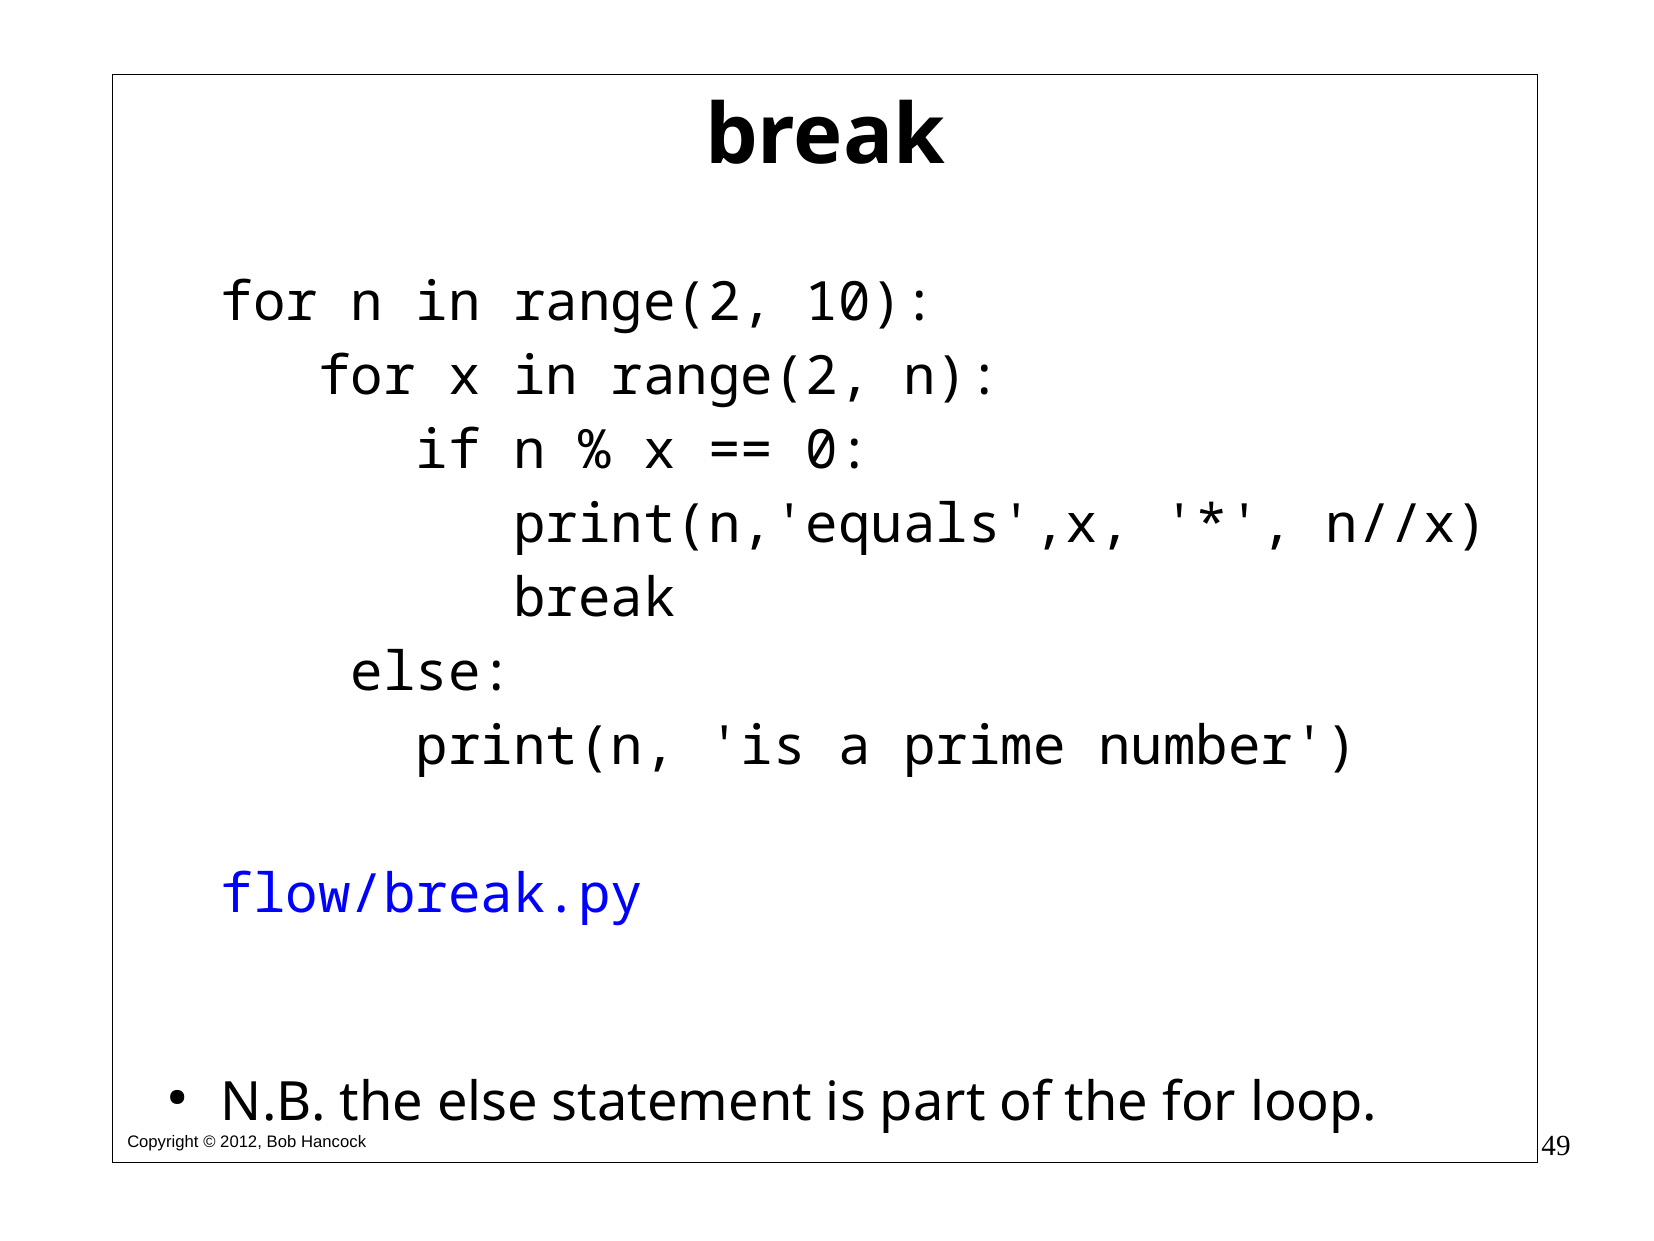

# break
for n in range(2, 10):
 for x in range(2, n):
 if n % x == 0:
 print(n,'equals',x, '*', n//x)
 break
 else:
 print(n, 'is a prime number')
flow/break.py
N.B. the else statement is part of the for loop.
Copyright © 2012, Bob Hancock
49